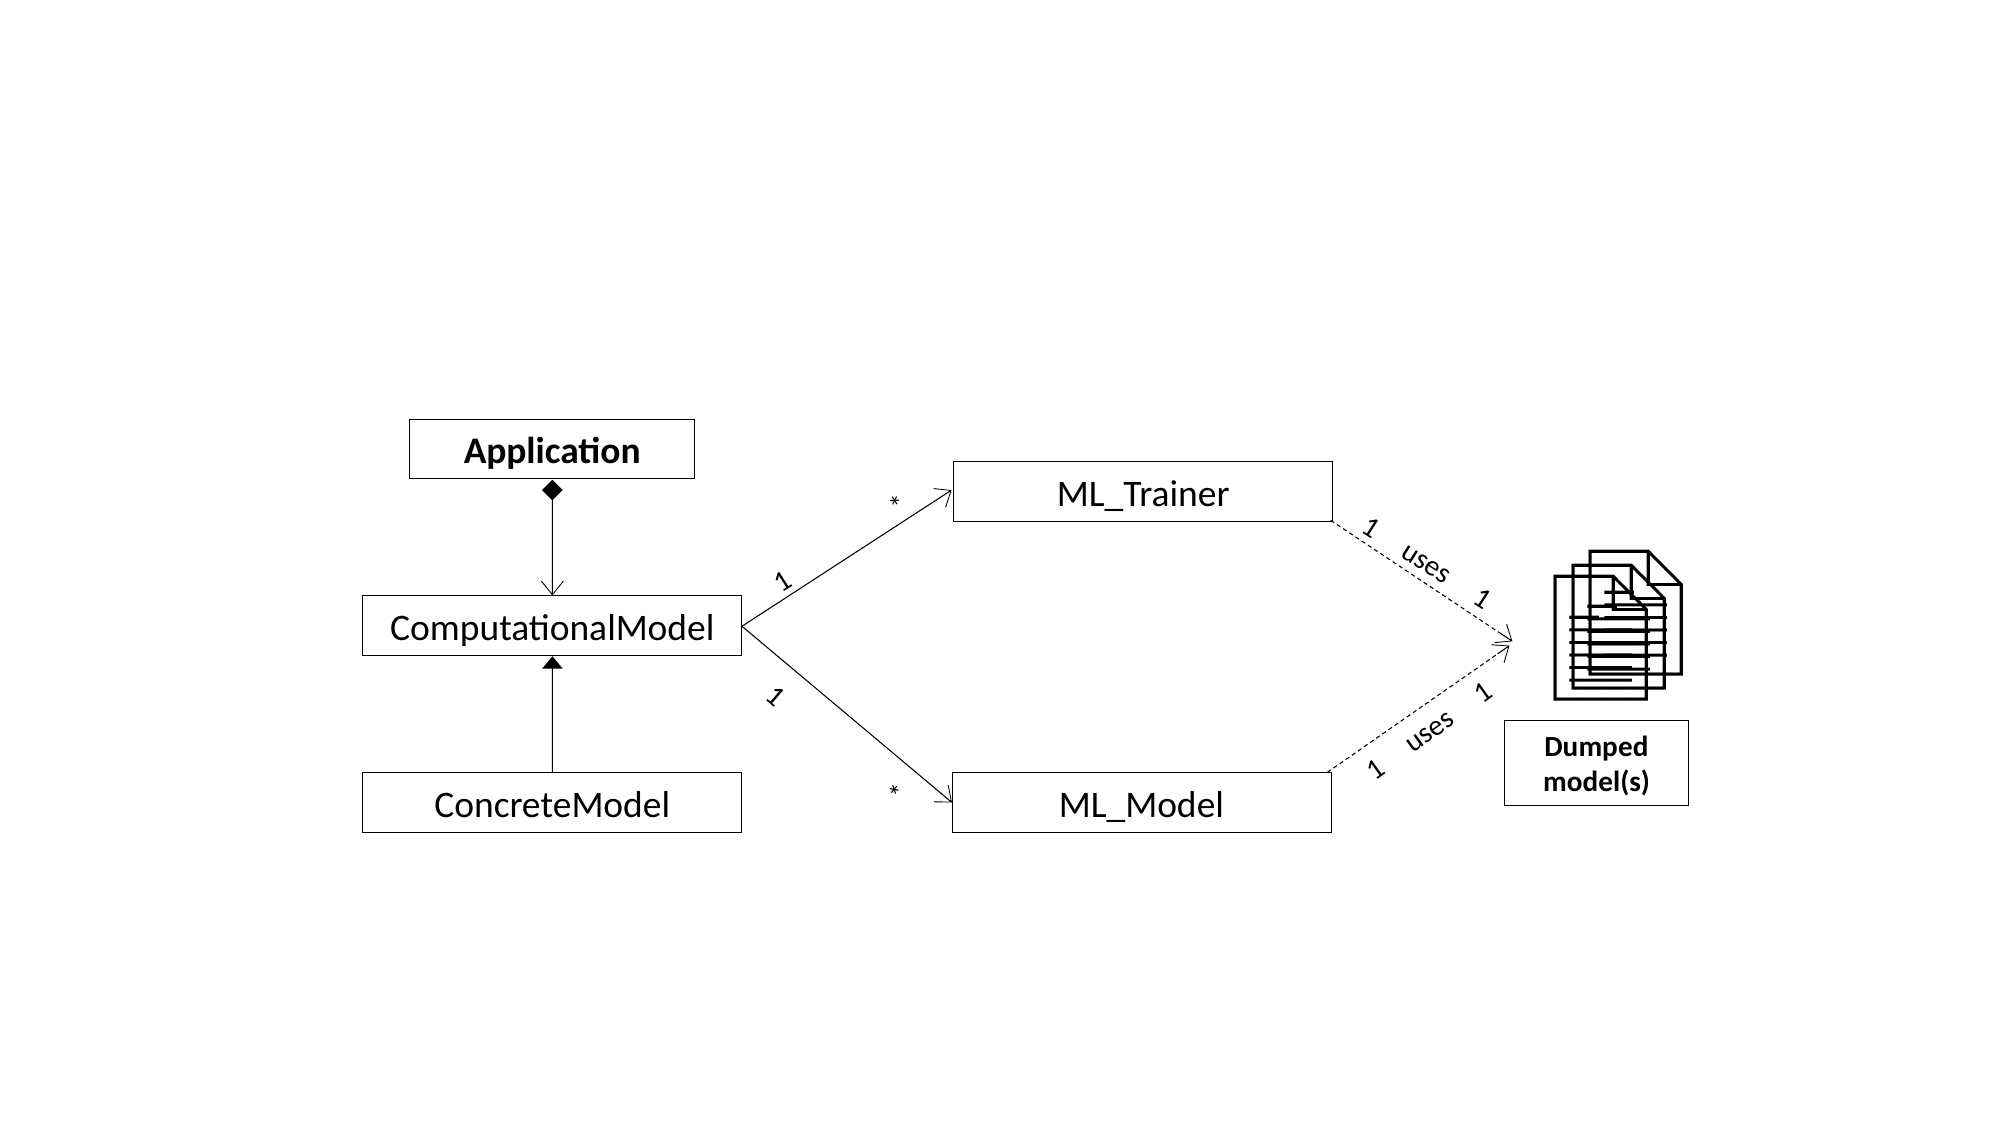

Application
ML_Trainer
1 *
1 uses 1
ComputationalModel
1 uses 1
1 *
Dumped model(s)
ConcreteModel
ML_Model